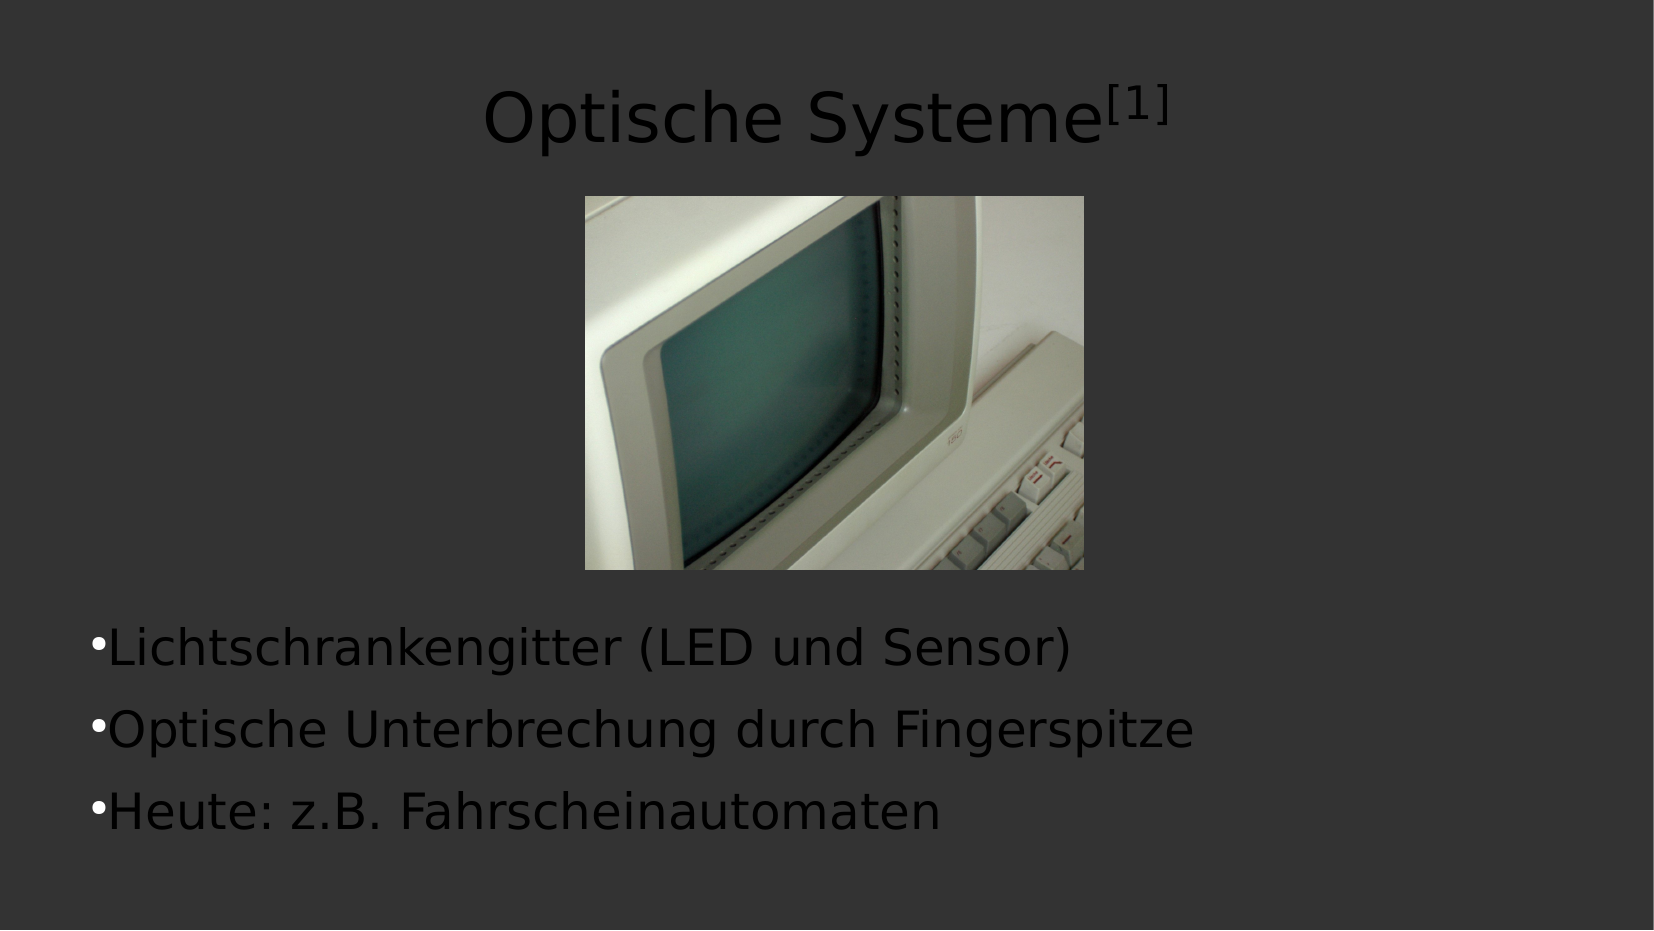

# Optische Systeme[1]
Lichtschrankengitter (LED und Sensor)
Optische Unterbrechung durch Fingerspitze
Heute: z.B. Fahrscheinautomaten